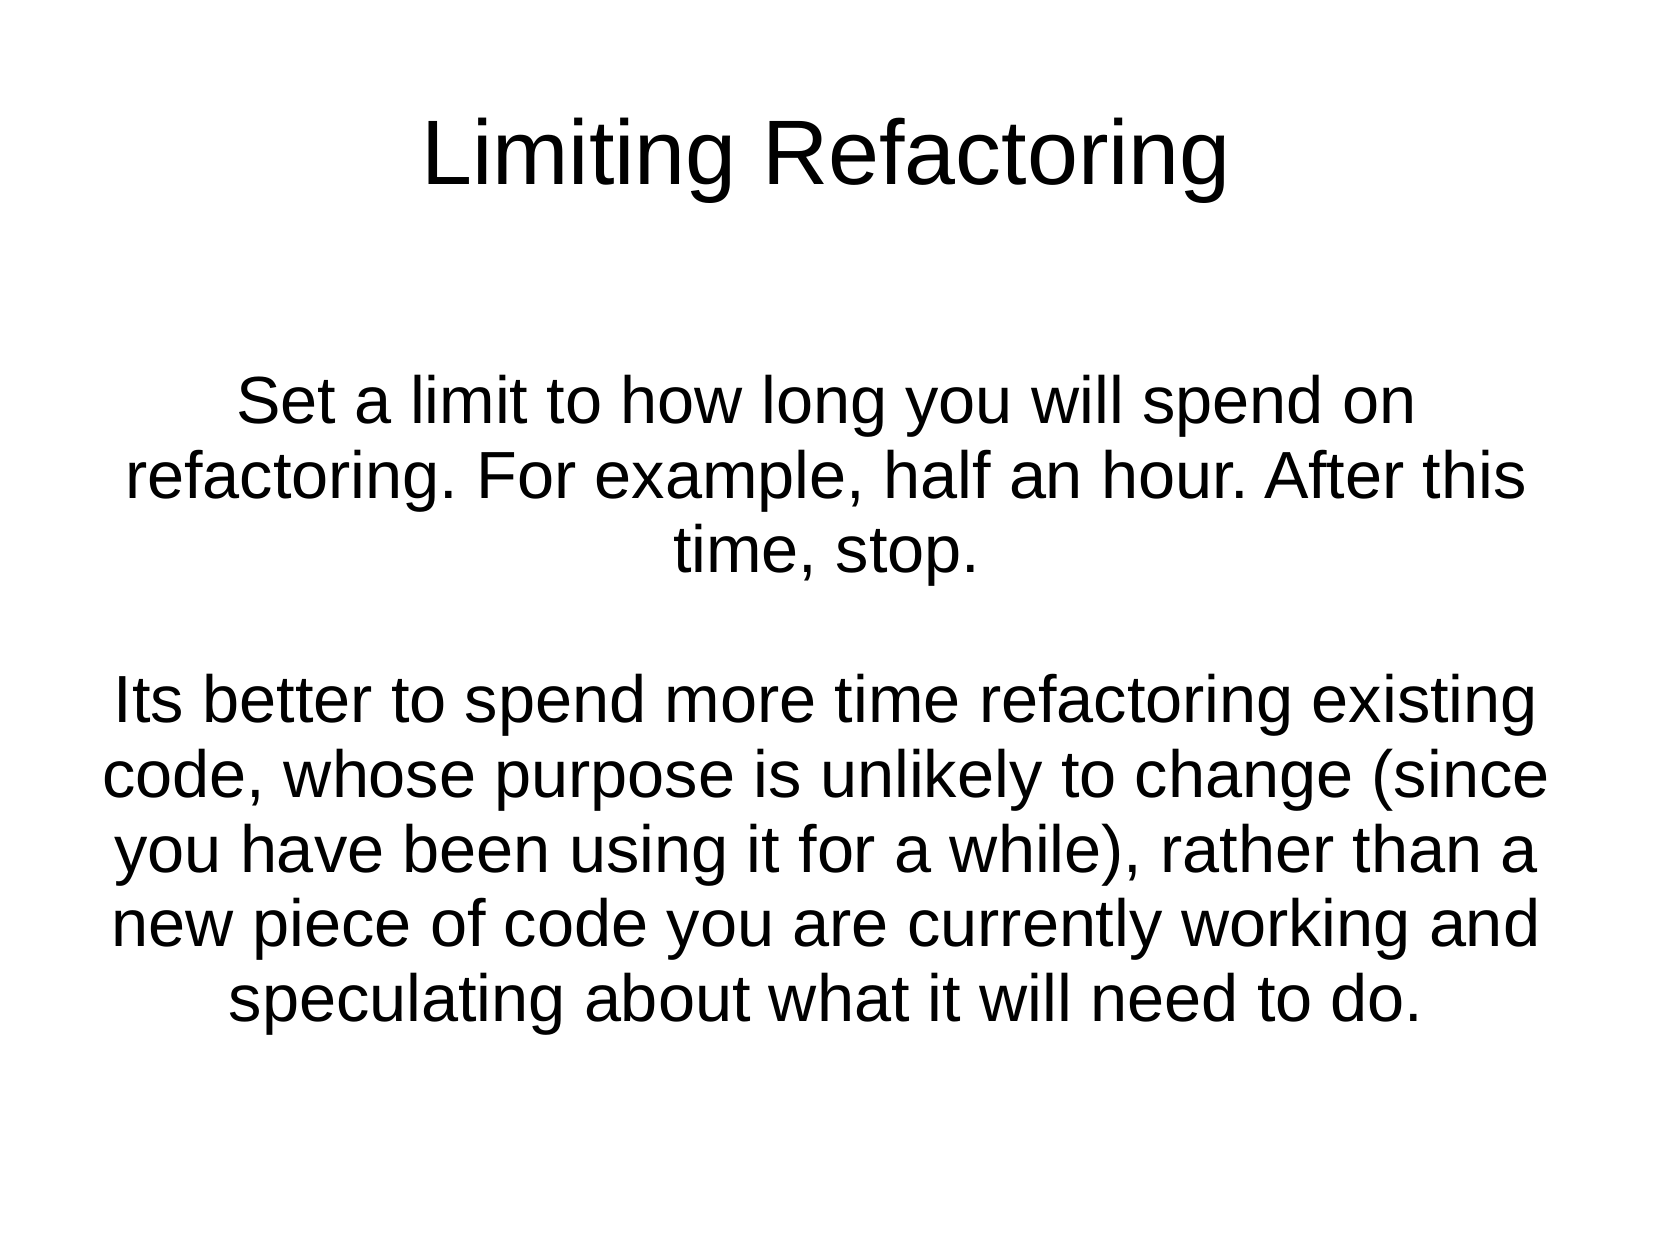

# Limiting Refactoring
Set a limit to how long you will spend on refactoring. For example, half an hour. After this time, stop.
Its better to spend more time refactoring existing code, whose purpose is unlikely to change (since you have been using it for a while), rather than a new piece of code you are currently working and speculating about what it will need to do.